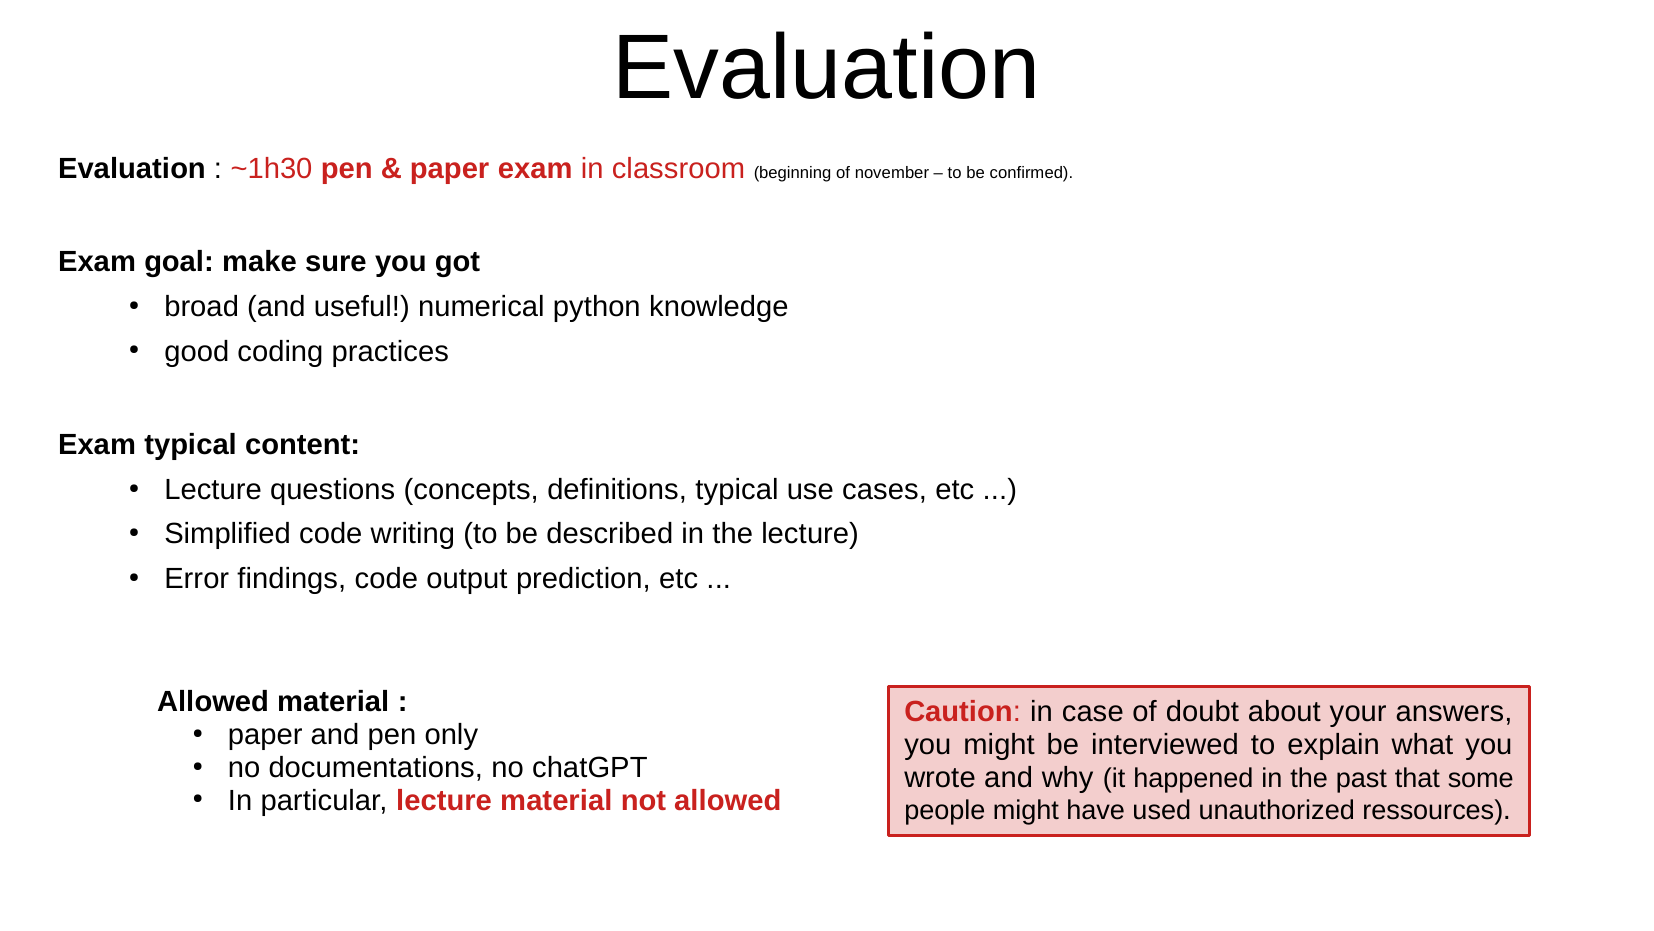

# Evaluation
Evaluation : ~1h30 pen & paper exam in classroom (beginning of november – to be confirmed).
Exam goal: make sure you got
broad (and useful!) numerical python knowledge
good coding practices
Exam typical content:
Lecture questions (concepts, definitions, typical use cases, etc ...)
Simplified code writing (to be described in the lecture)
Error findings, code output prediction, etc ...
Allowed material :
paper and pen only
no documentations, no chatGPT
In particular, lecture material not allowed
Caution: in case of doubt about your answers, you might be interviewed to explain what you wrote and why (it happened in the past that some people might have used unauthorized ressources).